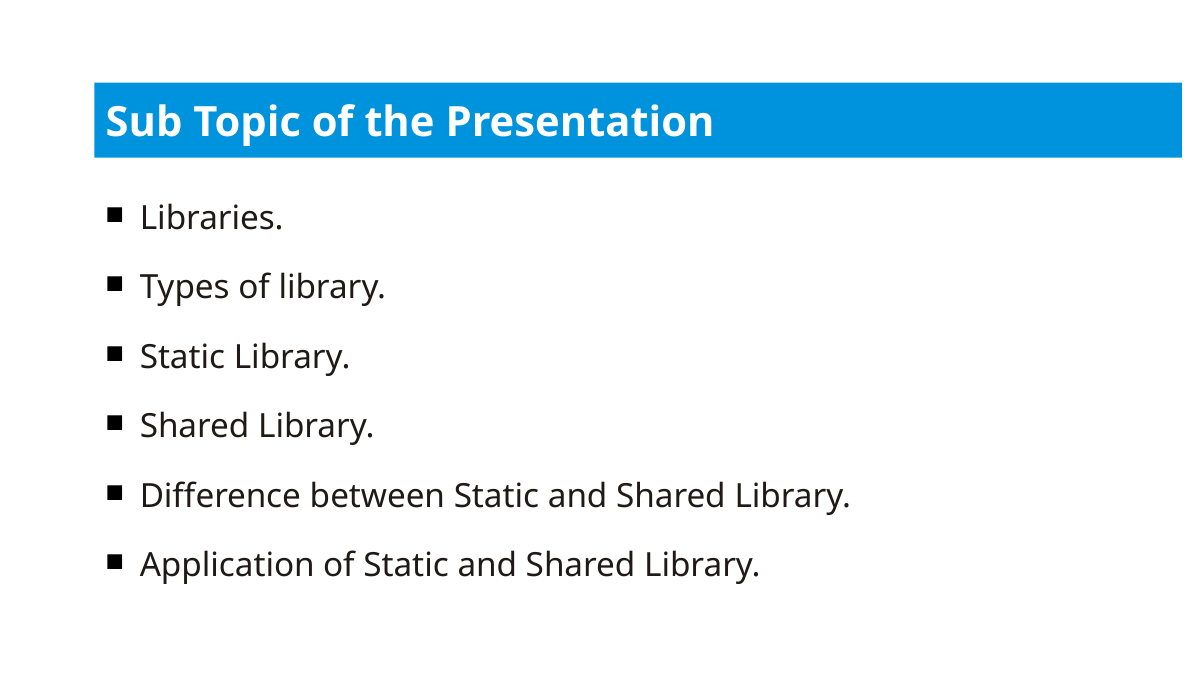

# Sub Topic of the Presentation
 Libraries.
 Types of library.
 Static Library.
 Shared Library.
 Difference between Static and Shared Library.
 Application of Static and Shared Library.